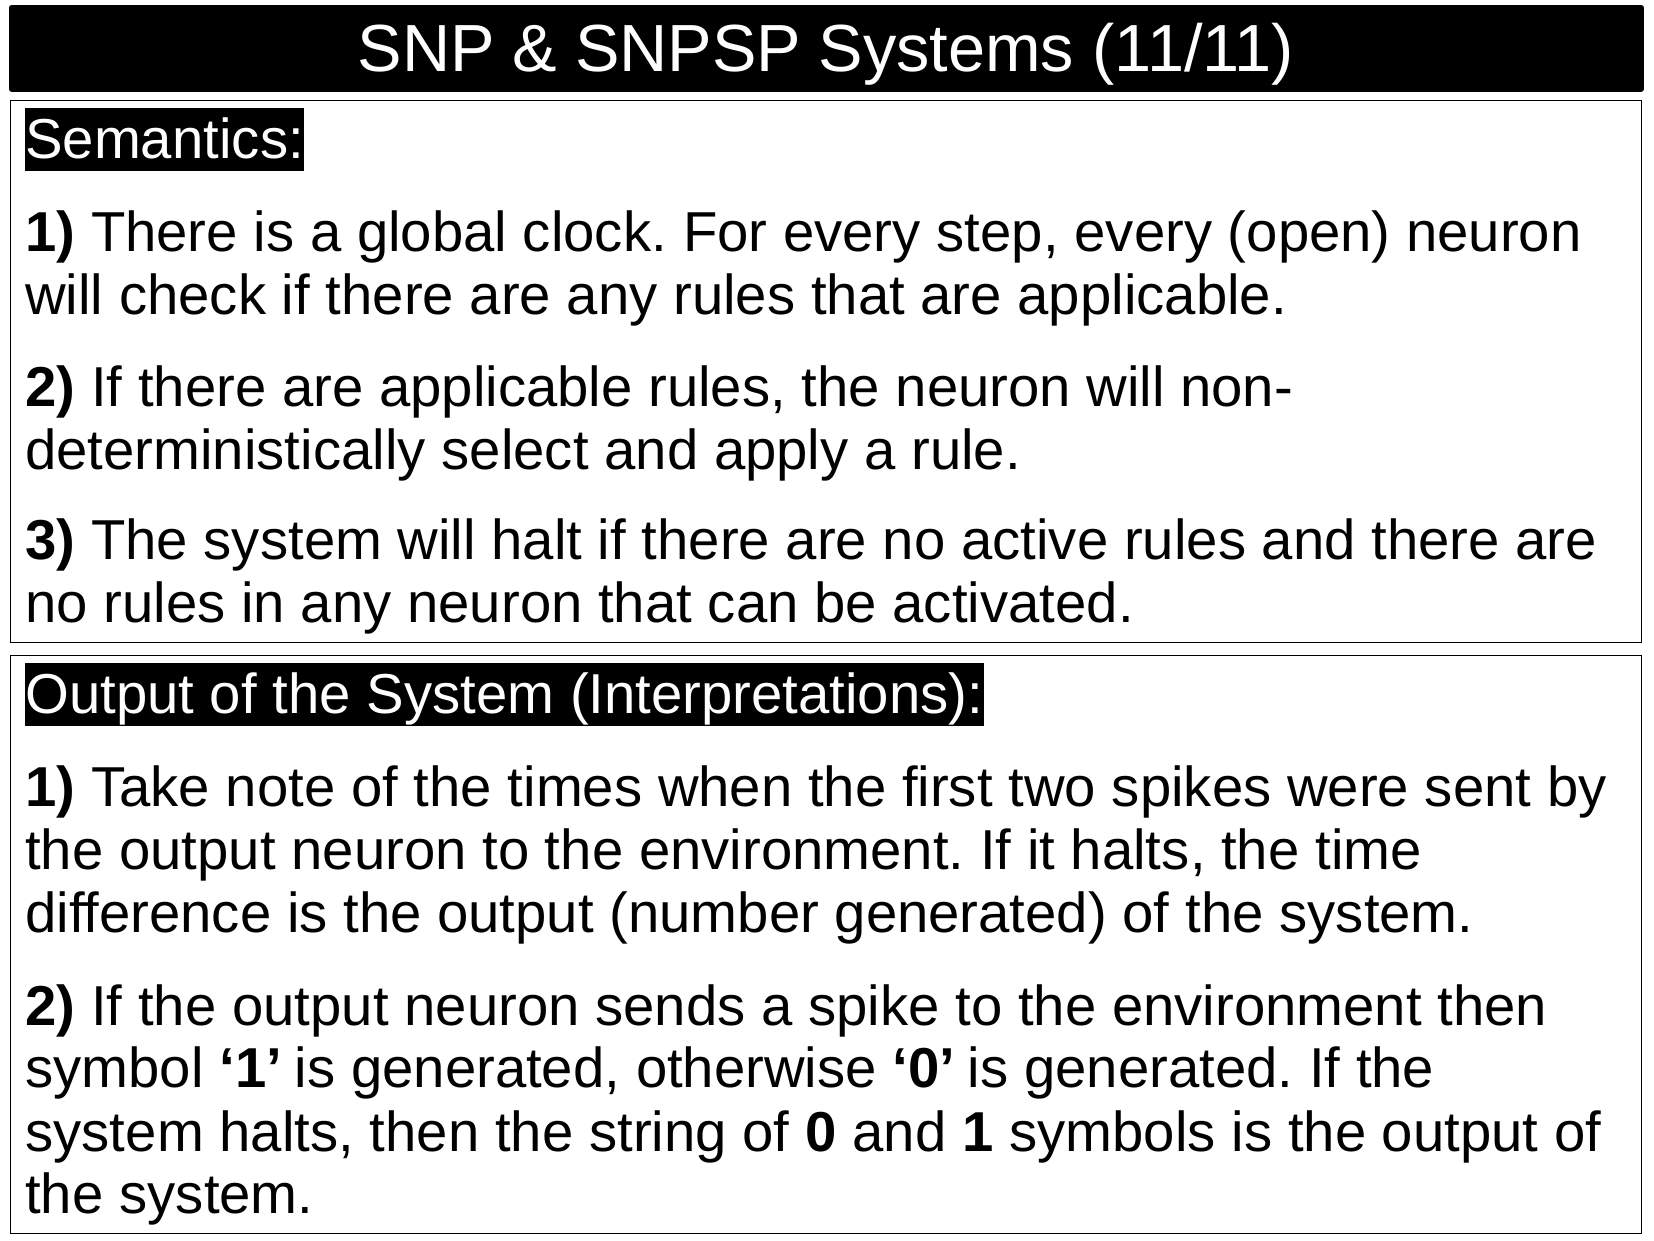

# SNP & SNPSP Systems (11/11)
Semantics:
1) There is a global clock. For every step, every (open) neuron will check if there are any rules that are applicable.
2) If there are applicable rules, the neuron will non-deterministically select and apply a rule.
3) The system will halt if there are no active rules and there are no rules in any neuron that can be activated.
Output of the System (Interpretations):
1) Take note of the times when the first two spikes were sent by the output neuron to the environment. If it halts, the time difference is the output (number generated) of the system.
2) If the output neuron sends a spike to the environment then symbol ‘1’ is generated, otherwise ‘0’ is generated. If the system halts, then the string of 0 and 1 symbols is the output of the system.